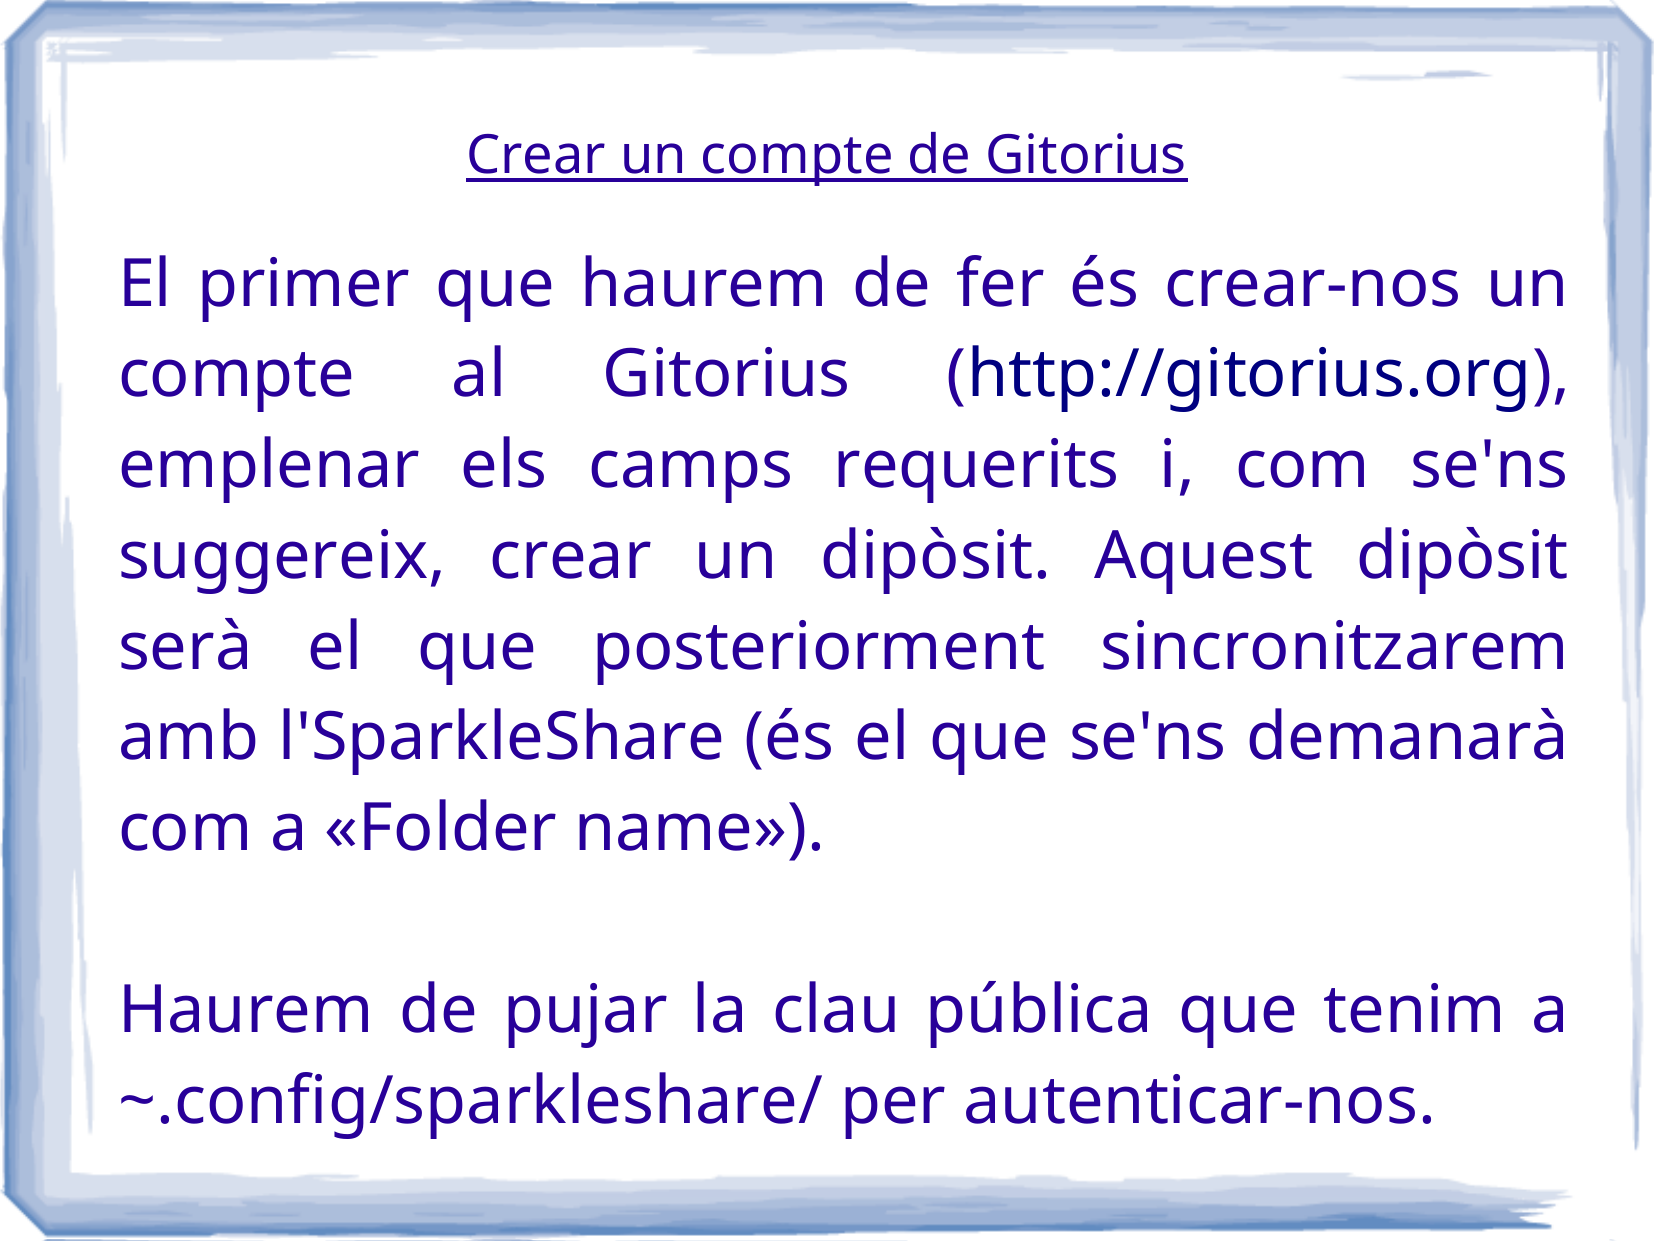

# Crear un compte de Gitorius
El primer que haurem de fer és crear-nos un compte al Gitorius (http://gitorius.org), emplenar els camps requerits i, com se'ns suggereix, crear un dipòsit. Aquest dipòsit serà el que posteriorment sincronitzarem amb l'SparkleShare (és el que se'ns demanarà com a «Folder name»).
Haurem de pujar la clau pública que tenim a ~.config/sparkleshare/ per autenticar-nos.